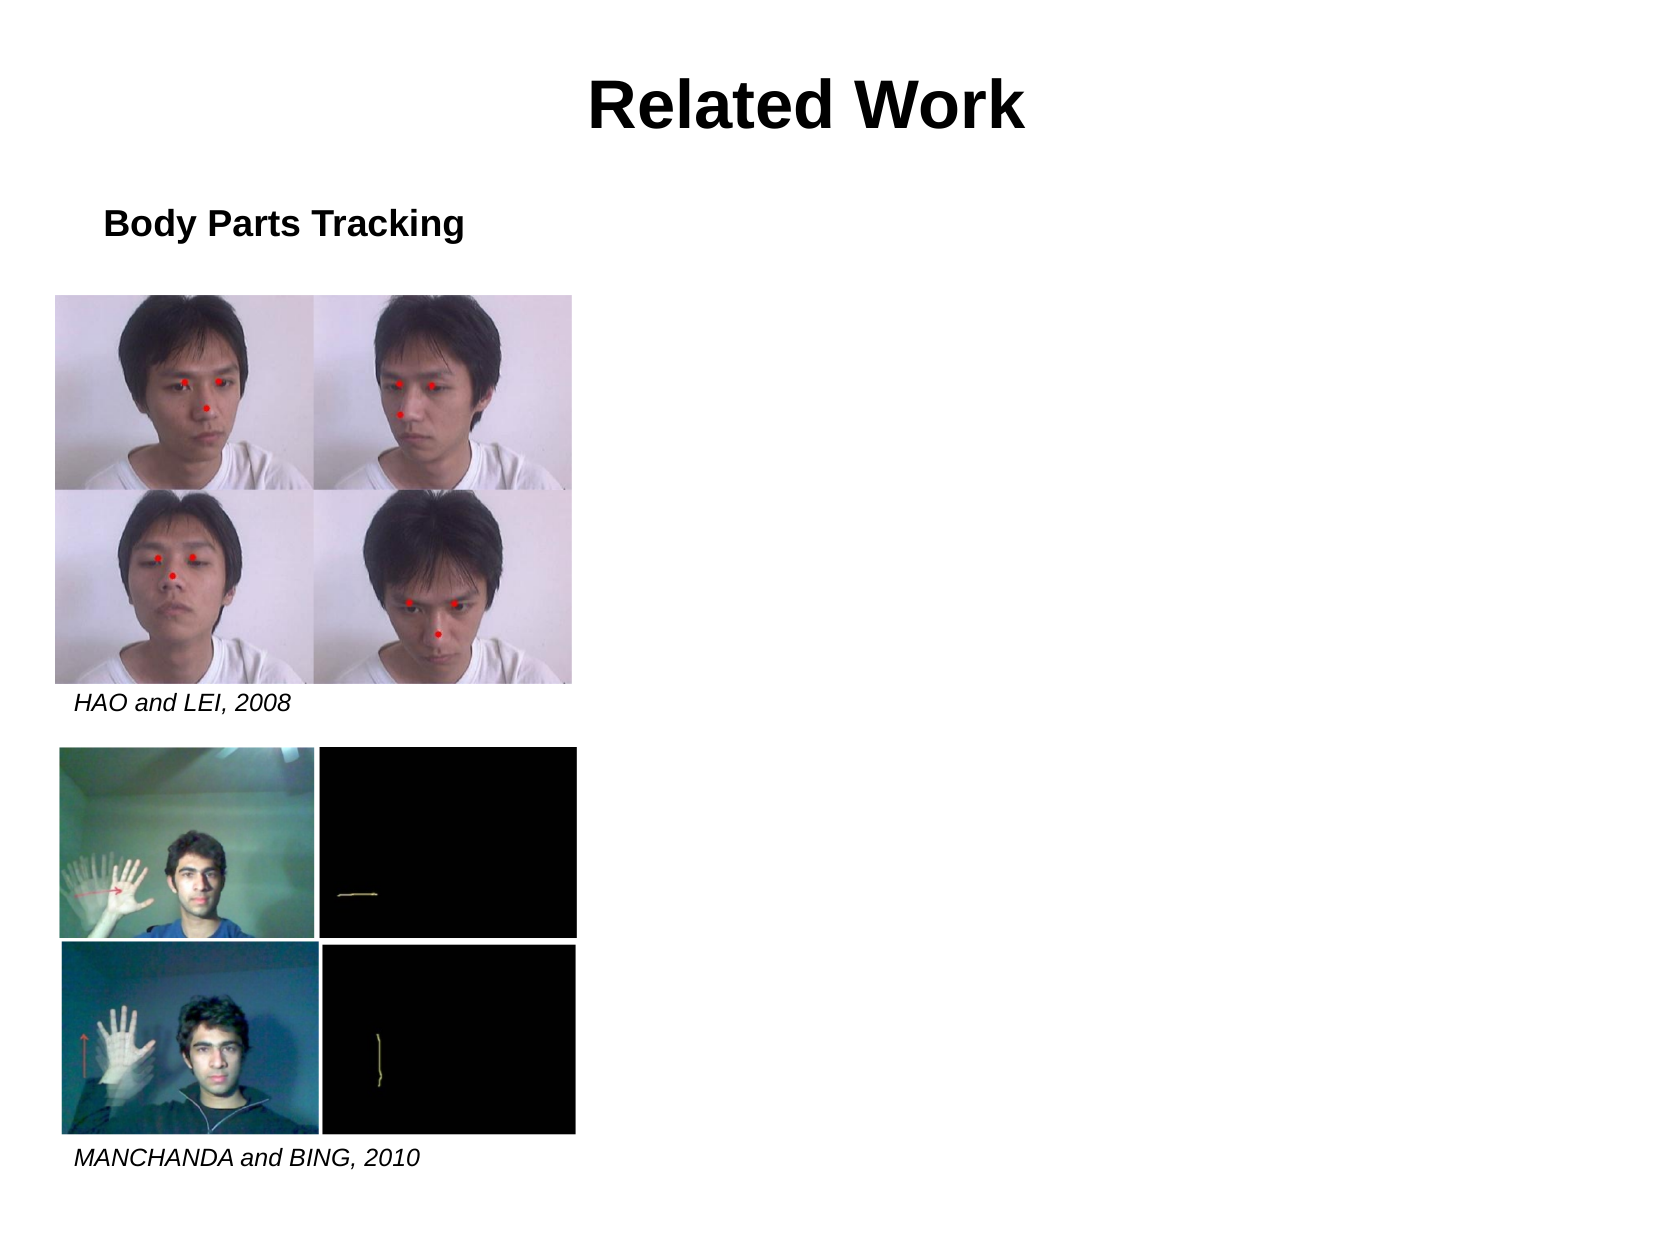

Related Work
Body Parts Tracking
HAO and LEI, 2008
MANCHANDA and BING, 2010